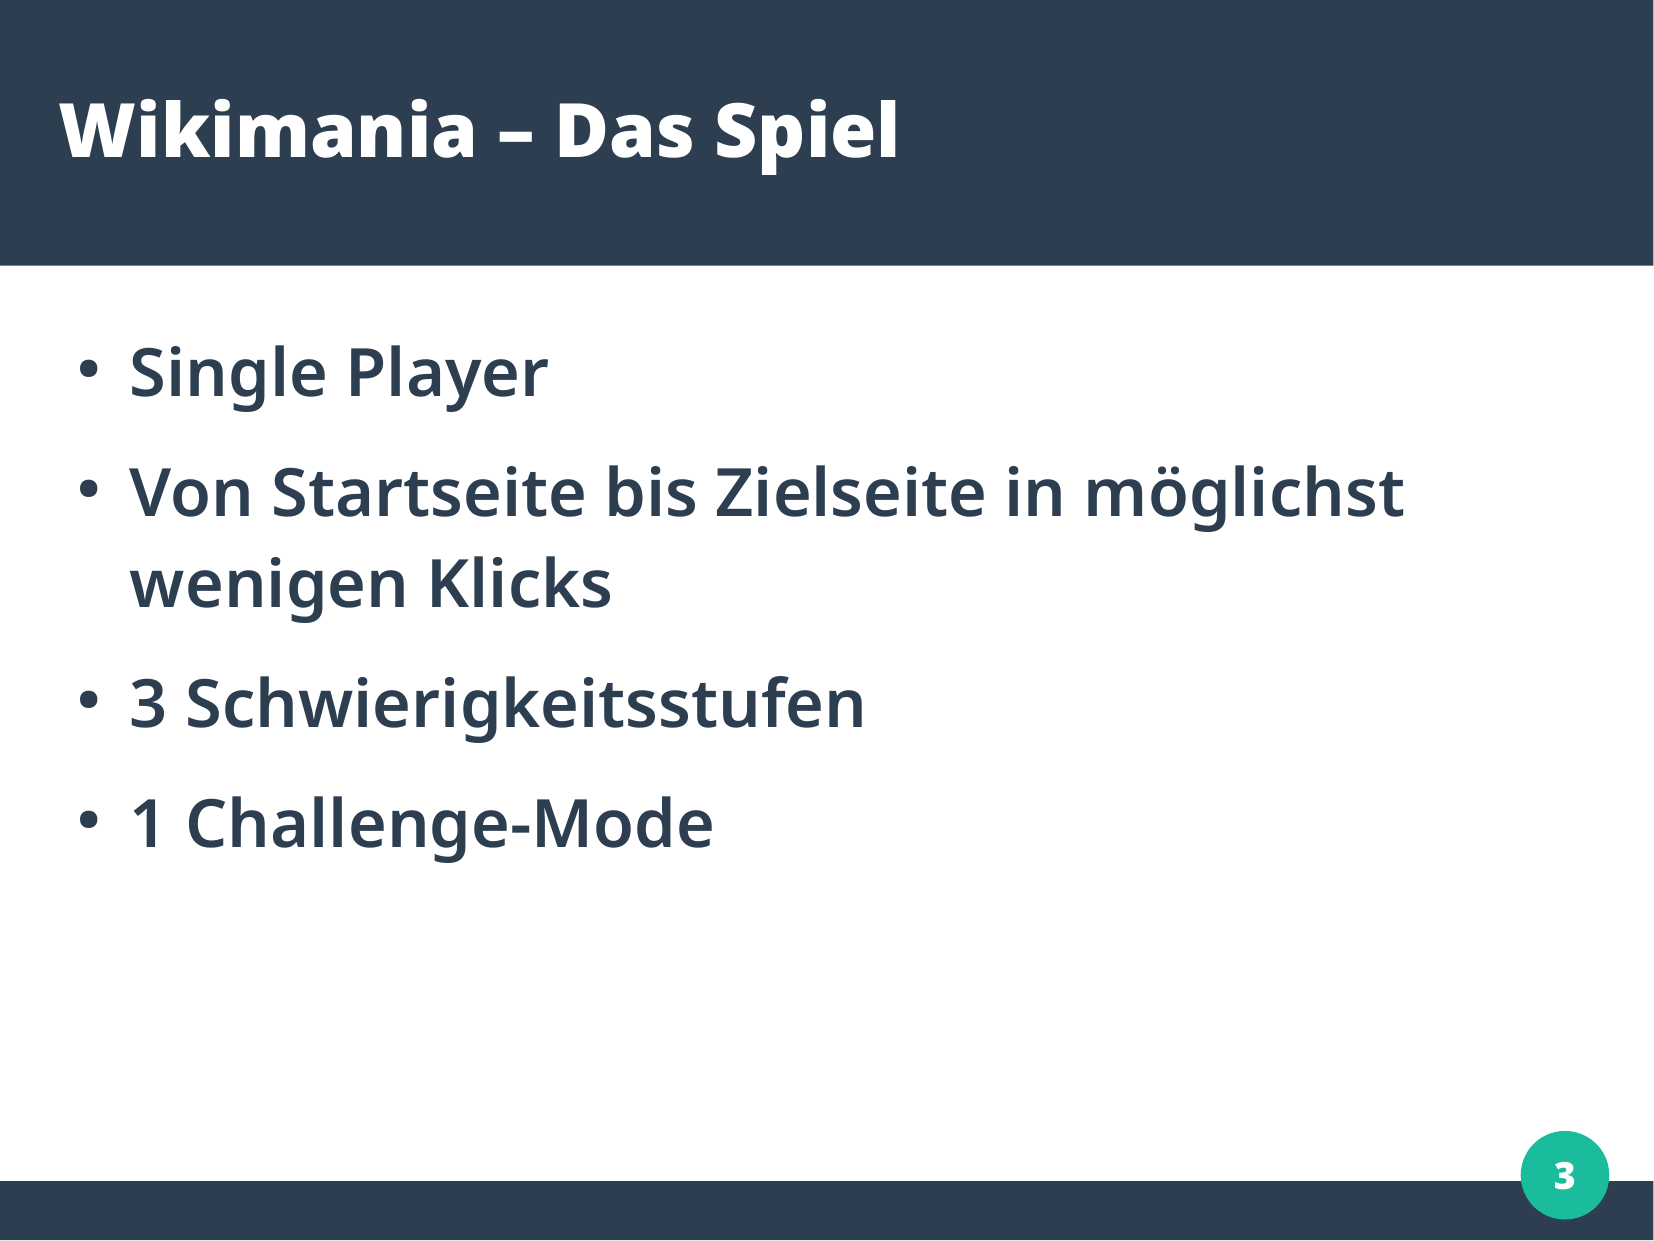

# Wikimania – Das Spiel
Single Player
Von Startseite bis Zielseite in möglichst wenigen Klicks
3 Schwierigkeitsstufen
1 Challenge-Mode
3